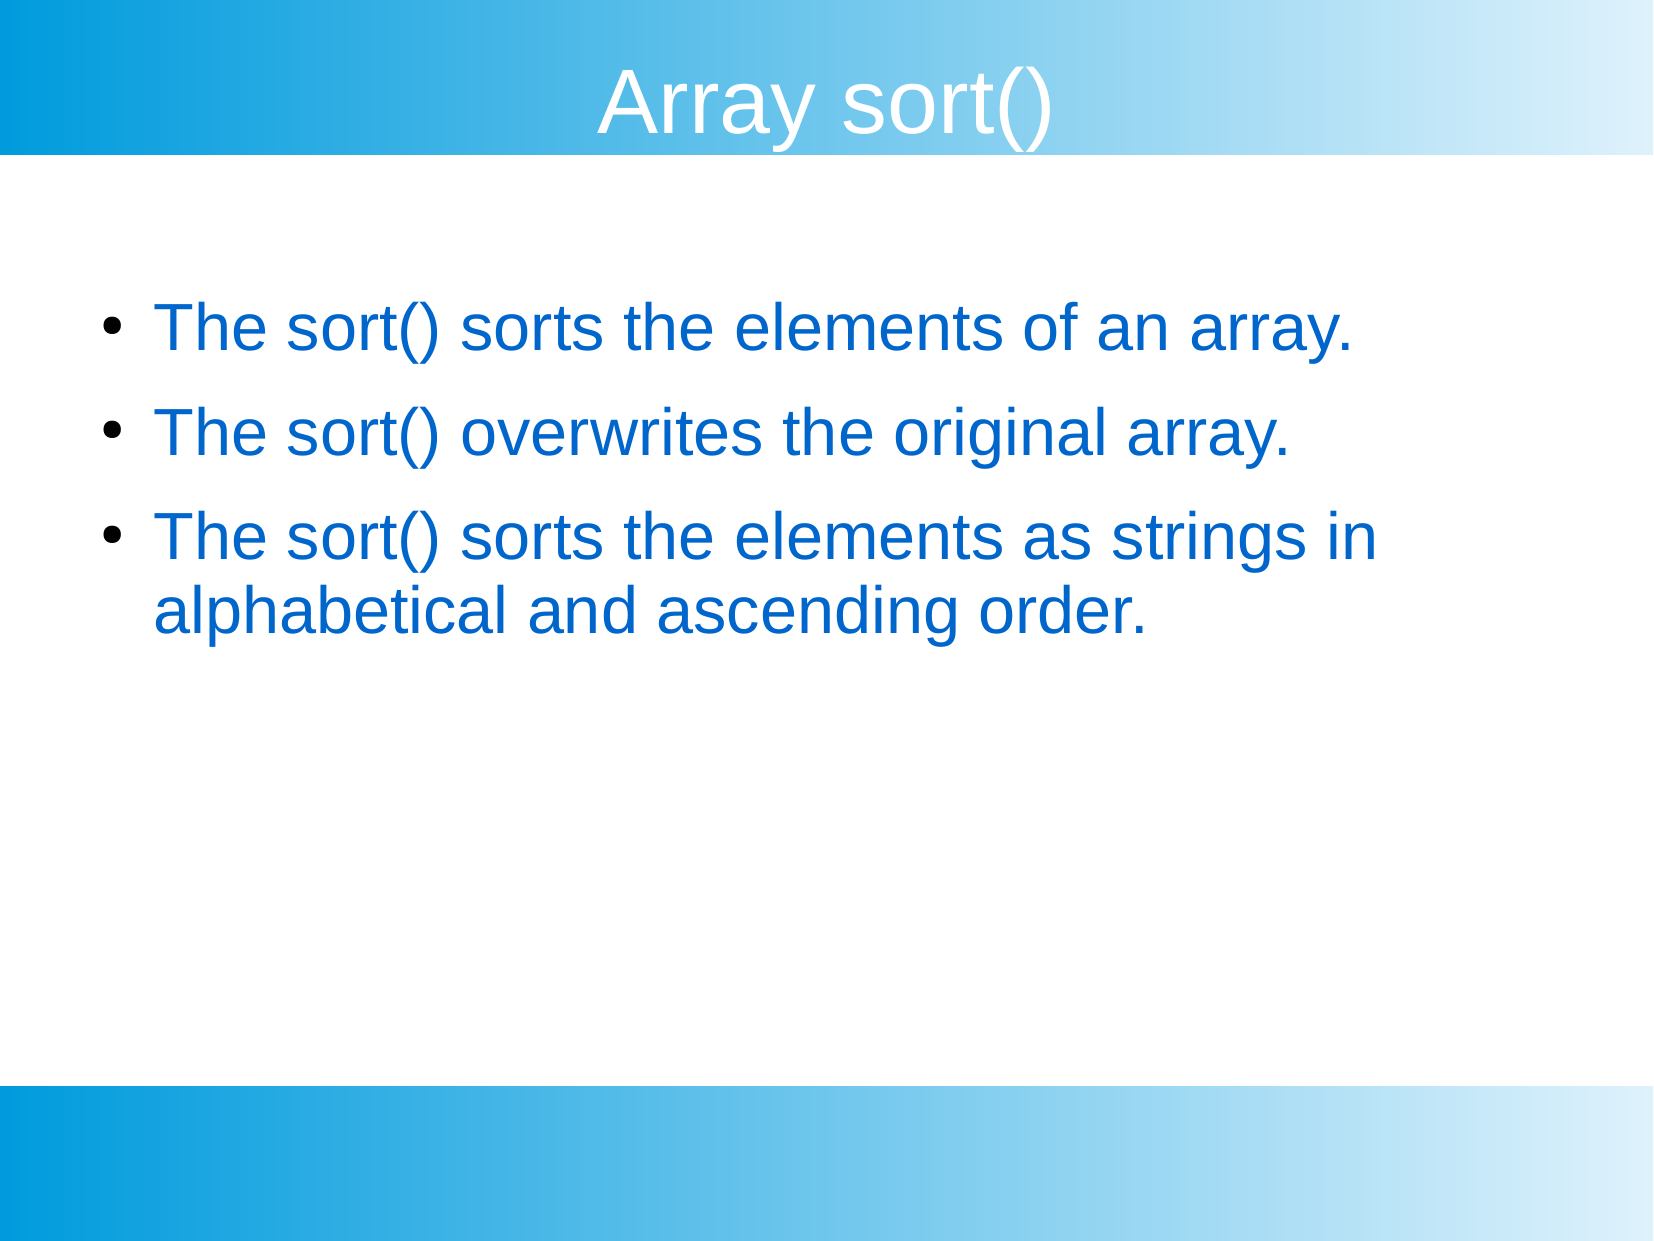

# Array sort()
The sort() sorts the elements of an array.
The sort() overwrites the original array.
The sort() sorts the elements as strings in alphabetical and ascending order.